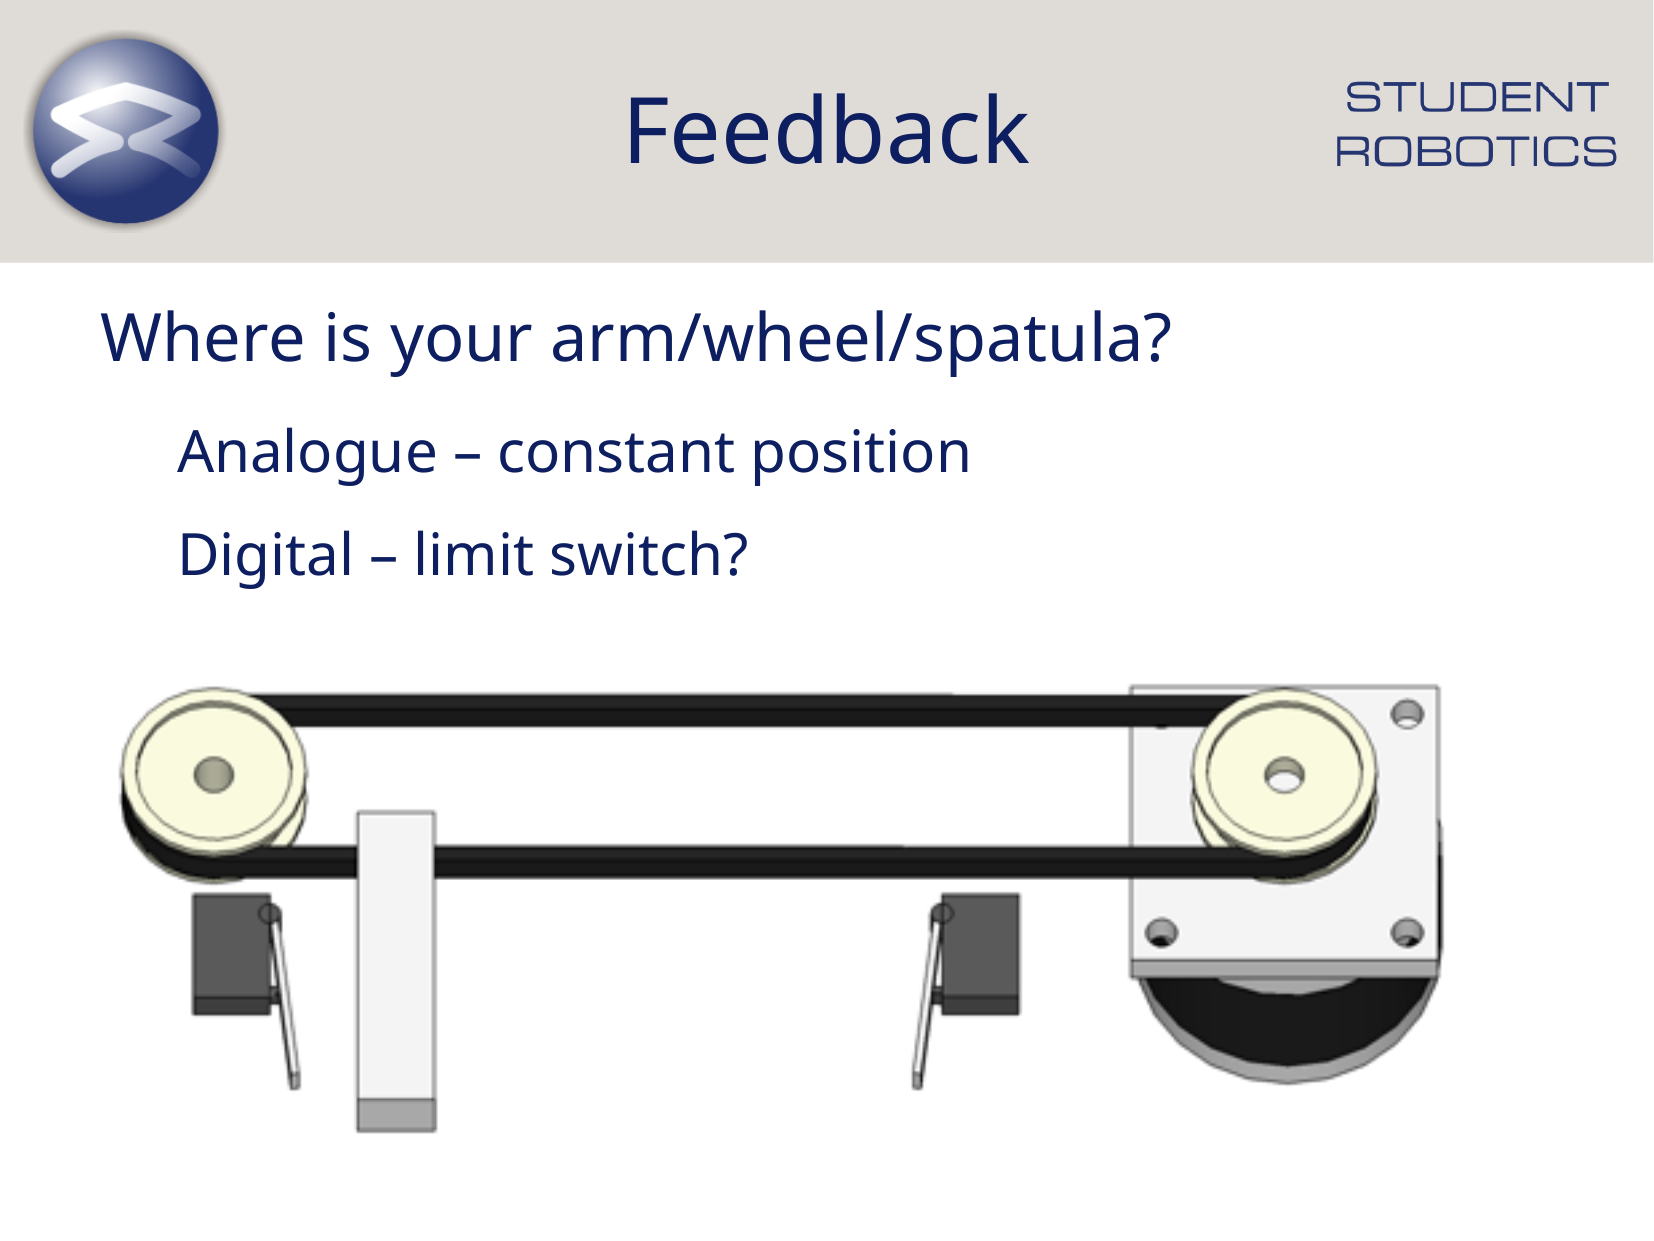

# Feedback
Where is your arm/wheel/spatula?
Analogue – constant position
Digital – limit switch?